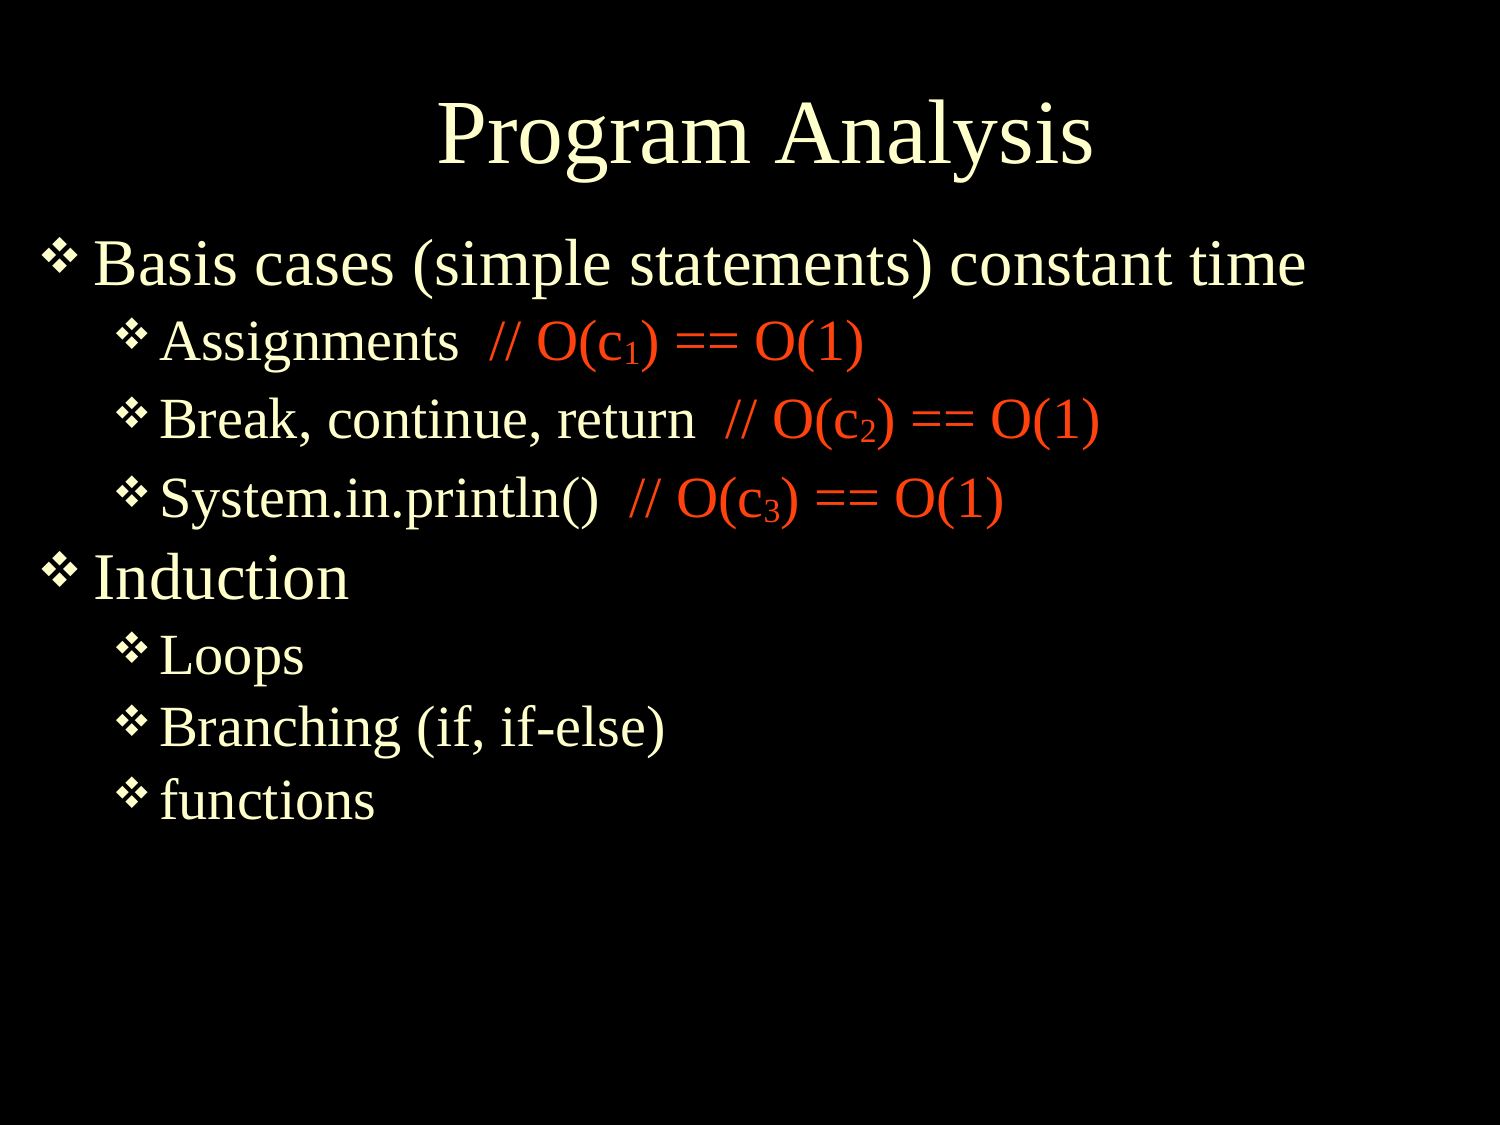

# Program Analysis
Basis cases (simple statements) constant time
Assignments // O(c1) == O(1)
Break, continue, return // O(c2) == O(1)
System.in.println() // O(c3) == O(1)
Induction
Loops
Branching (if, if-else)
functions